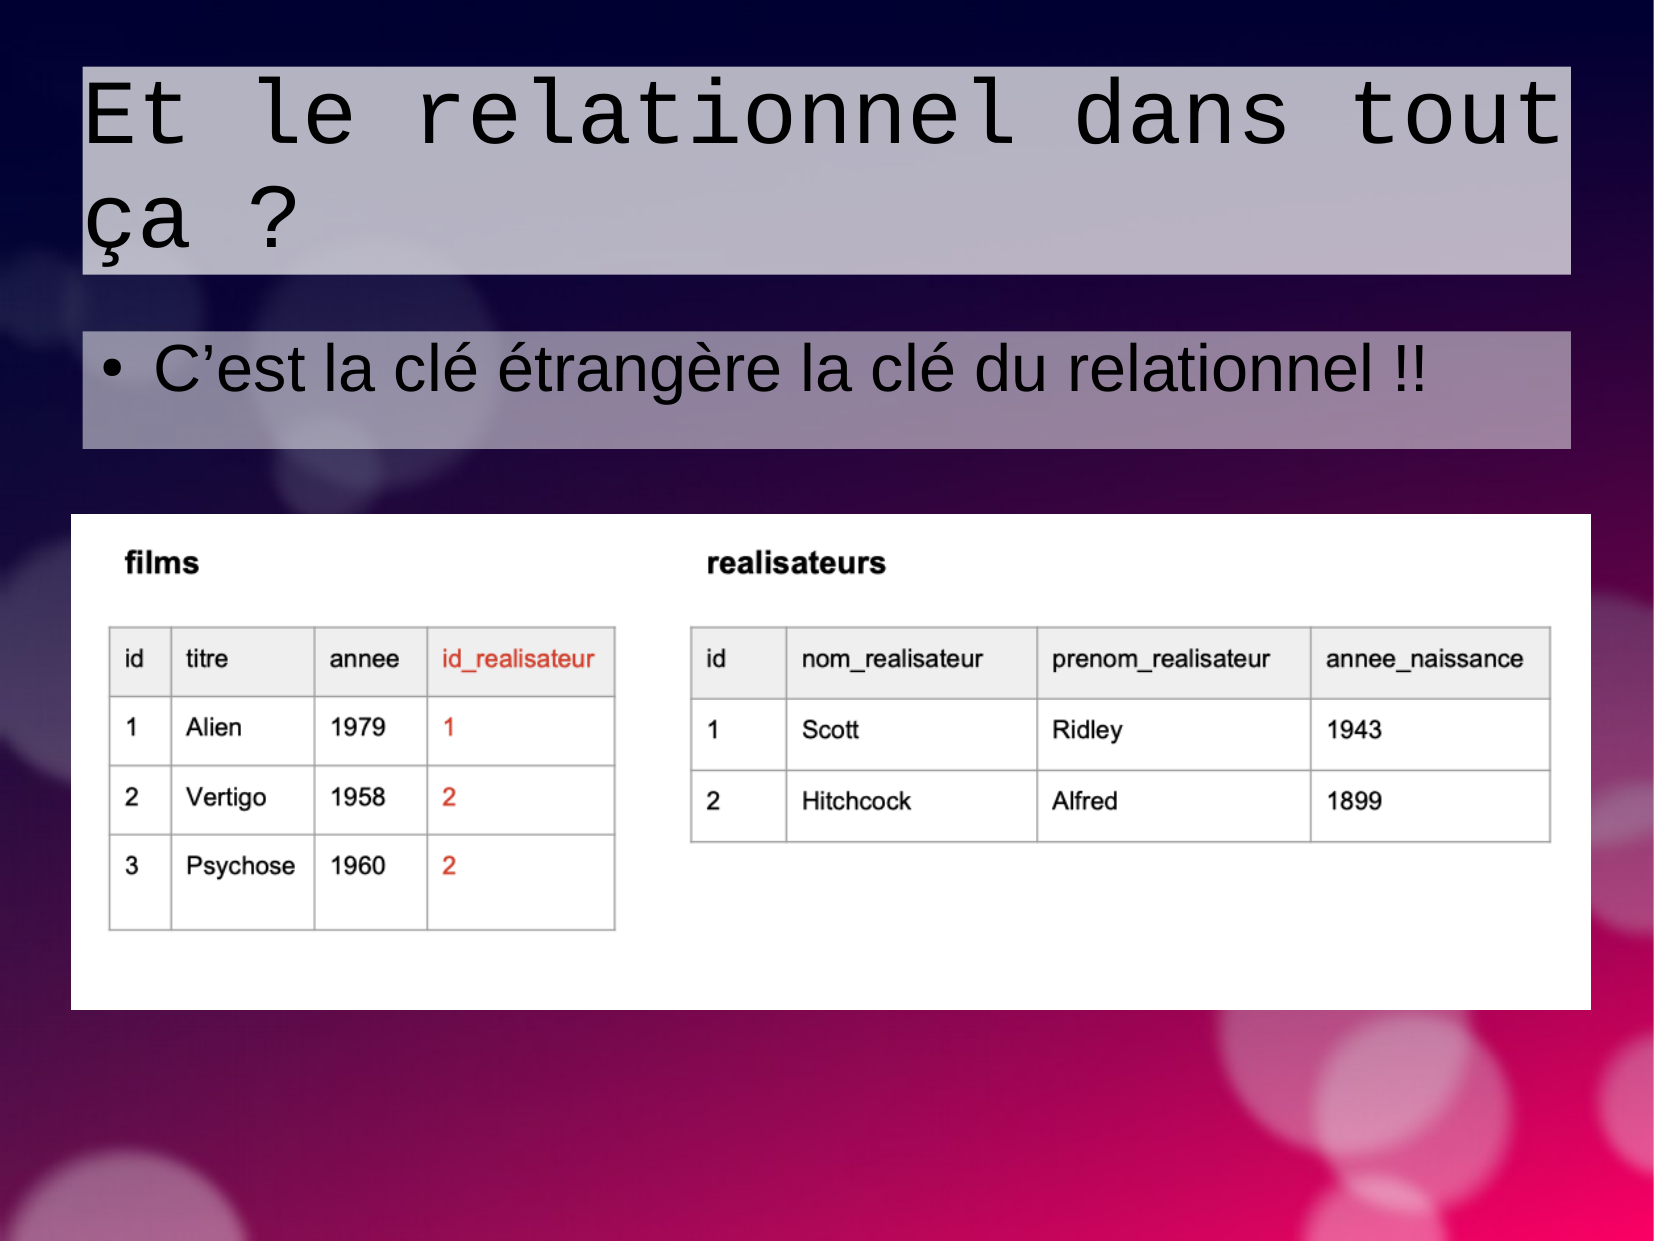

# Et le relationnel dans tout ça ?
C’est la clé étrangère la clé du relationnel !!